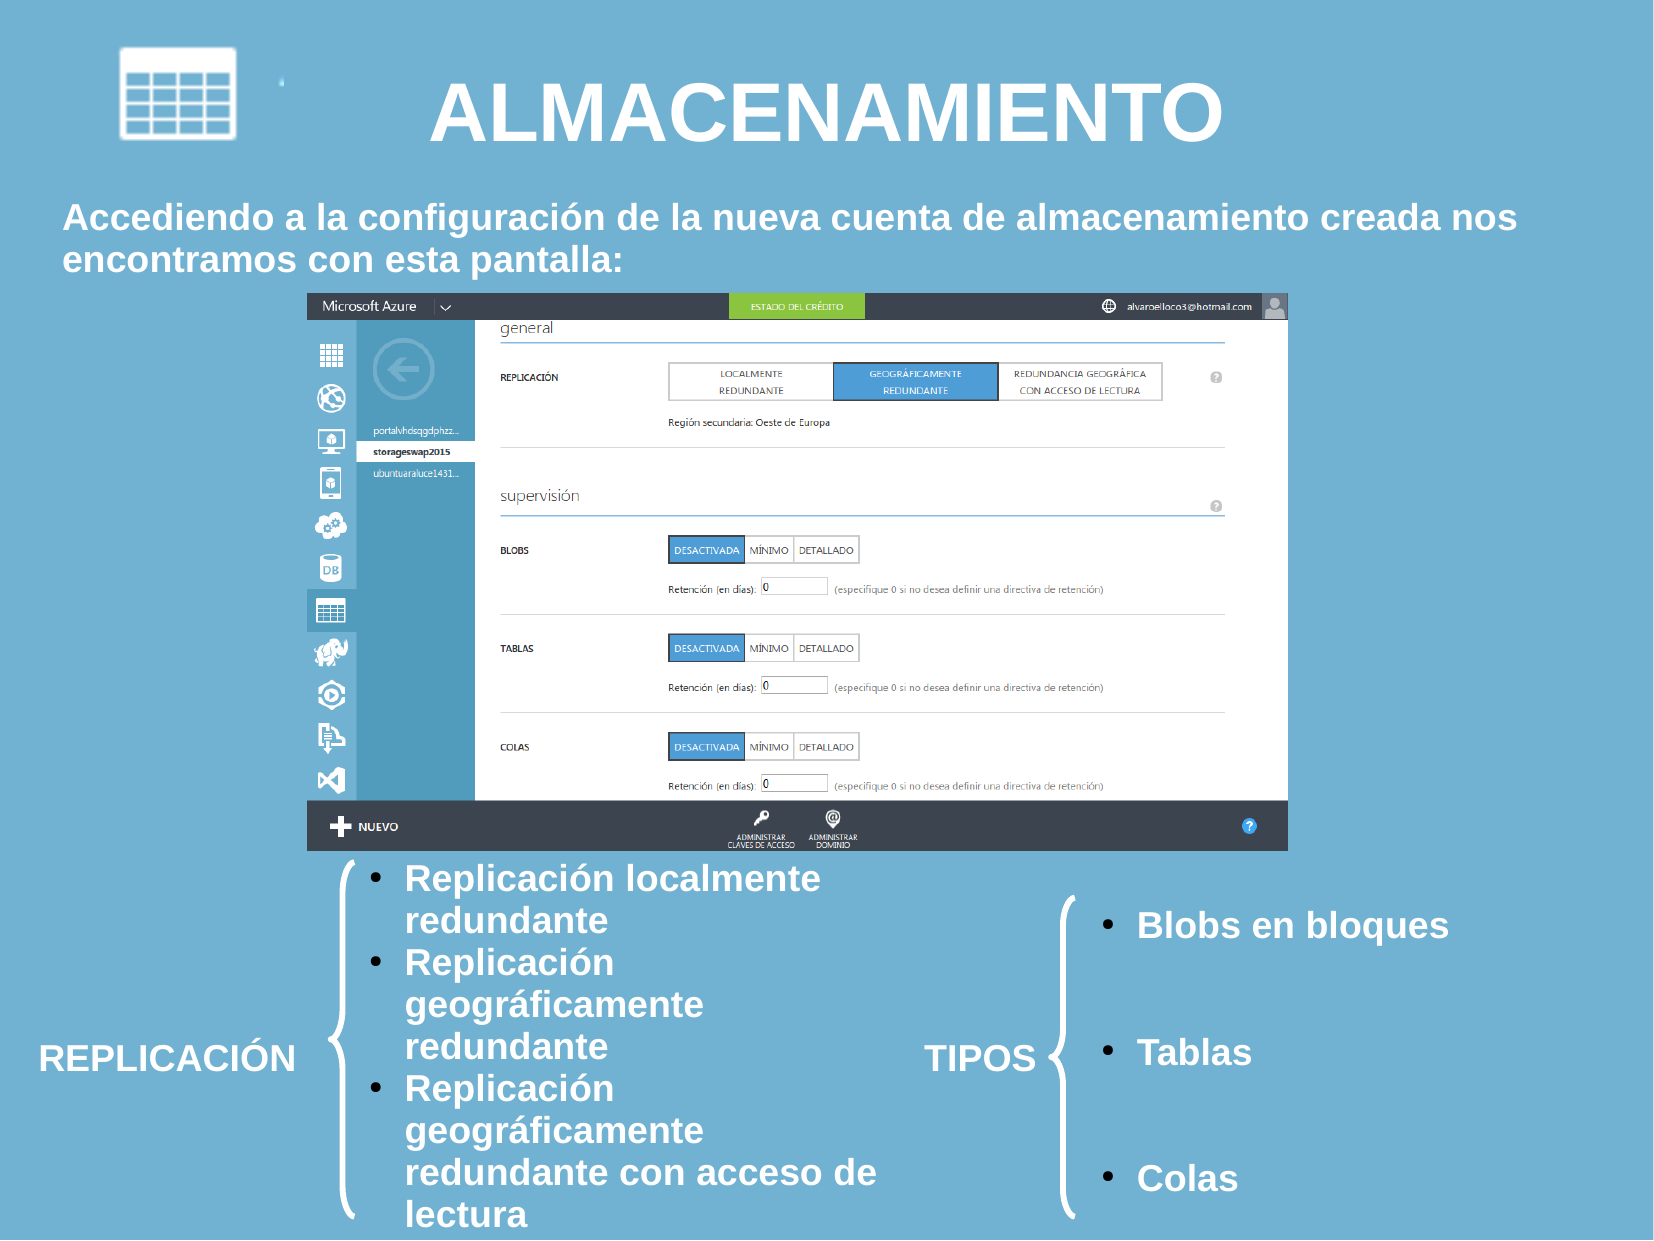

ALMACENAMIENTO
Accediendo a la configuración de la nueva cuenta de almacenamiento creada nos encontramos con esta pantalla:
Replicación localmente redundante
Replicación geográficamente redundante
Replicación geográficamente redundante con acceso de lectura
REPLICACIÓN									TIPOS
Blobs en bloques
Tablas
Colas